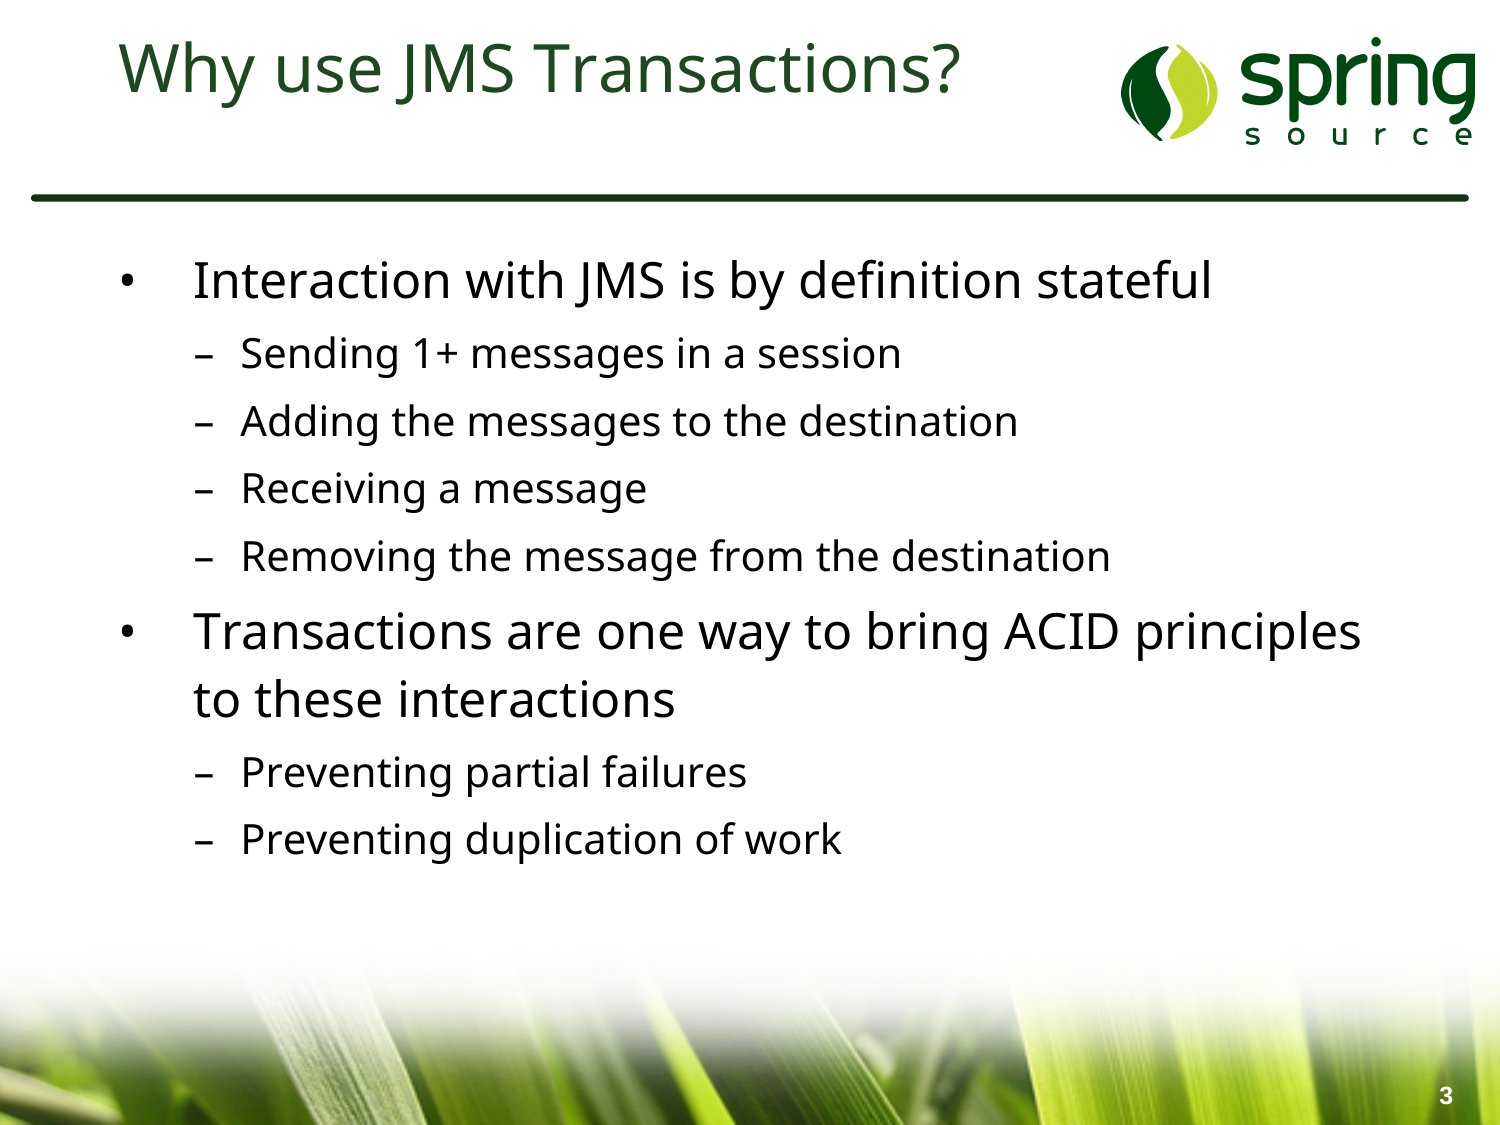

Why use JMS Transactions?
# Interaction with JMS is by definition stateful
Sending 1+ messages in a session
Adding the messages to the destination
Receiving a message
Removing the message from the destination
Transactions are one way to bring ACID principles to these interactions
Preventing partial failures
Preventing duplication of work